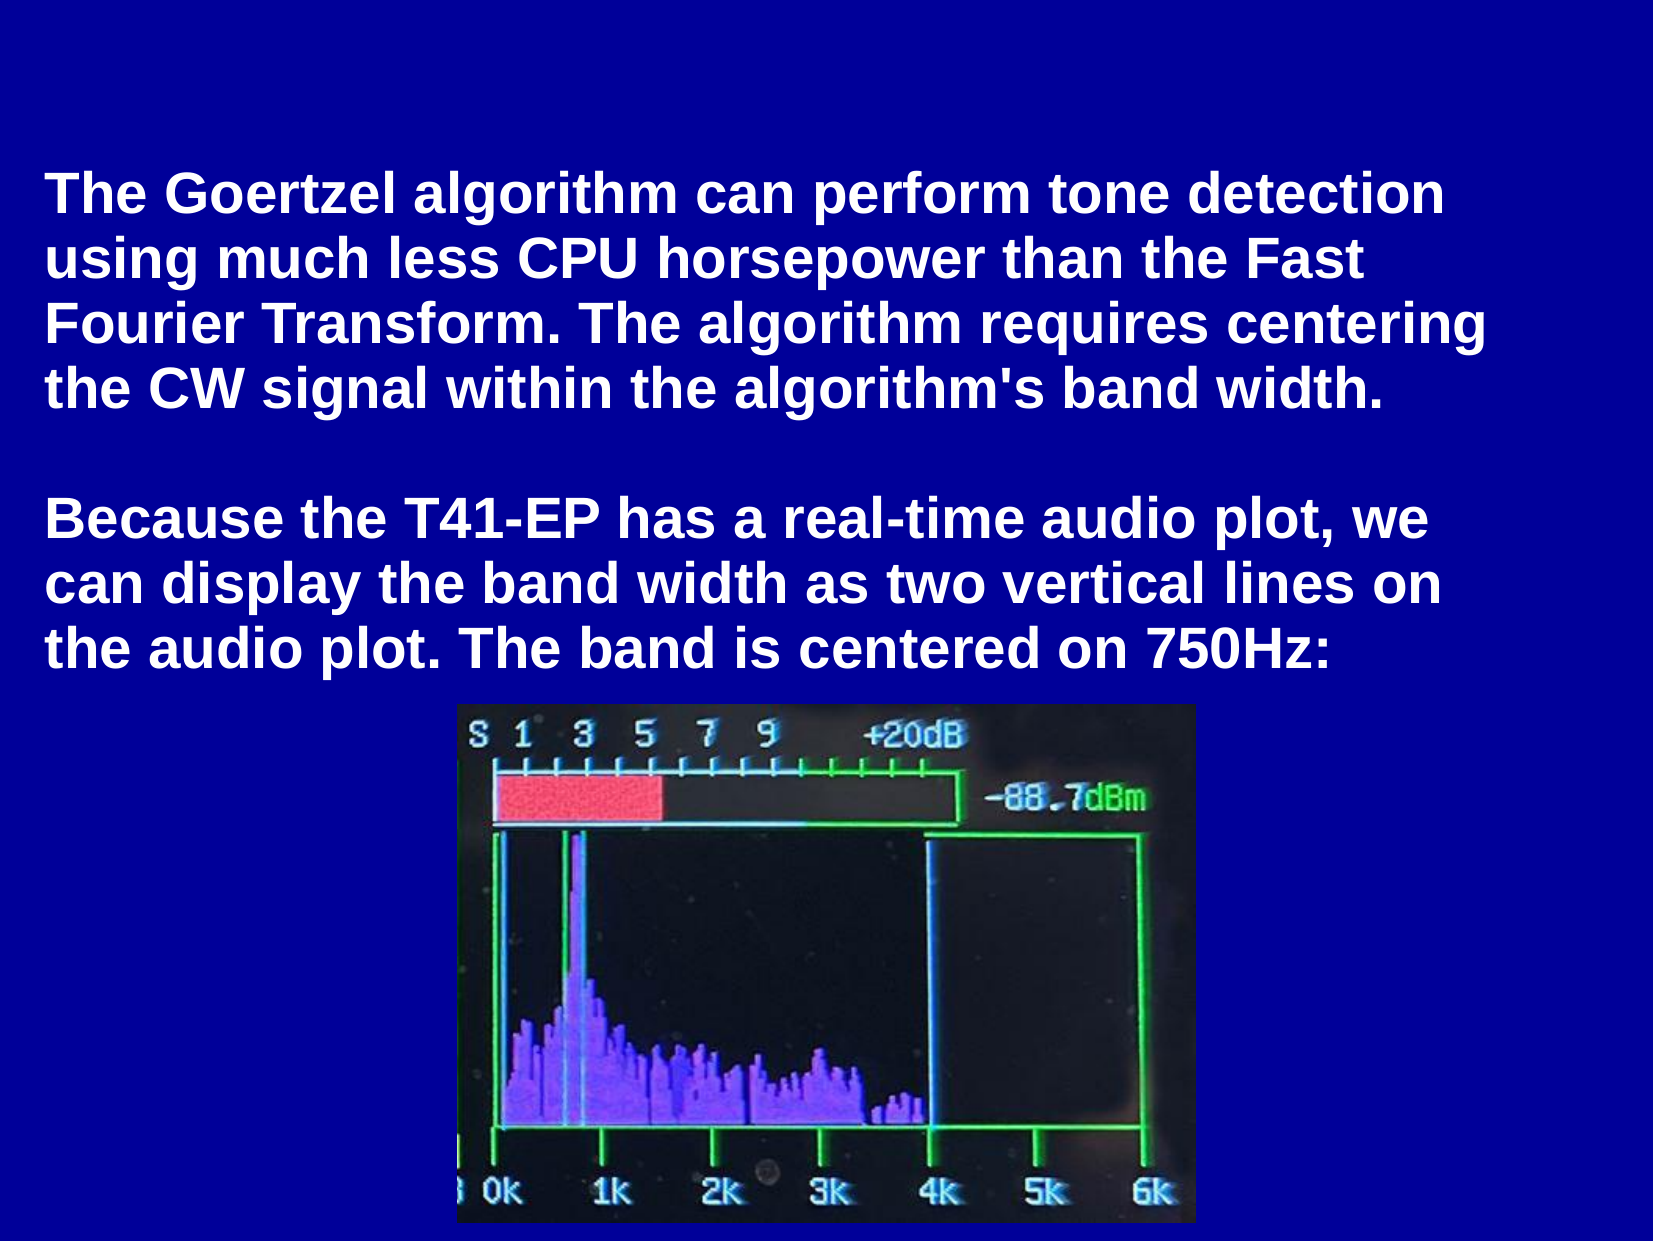

The Goertzel algorithm can perform tone detection using much less CPU horsepower than the Fast Fourier Transform. The algorithm requires centering the CW signal within the algorithm's band width.
Because the T41-EP has a real-time audio plot, we can display the band width as two vertical lines on the audio plot. The band is centered on 750Hz: